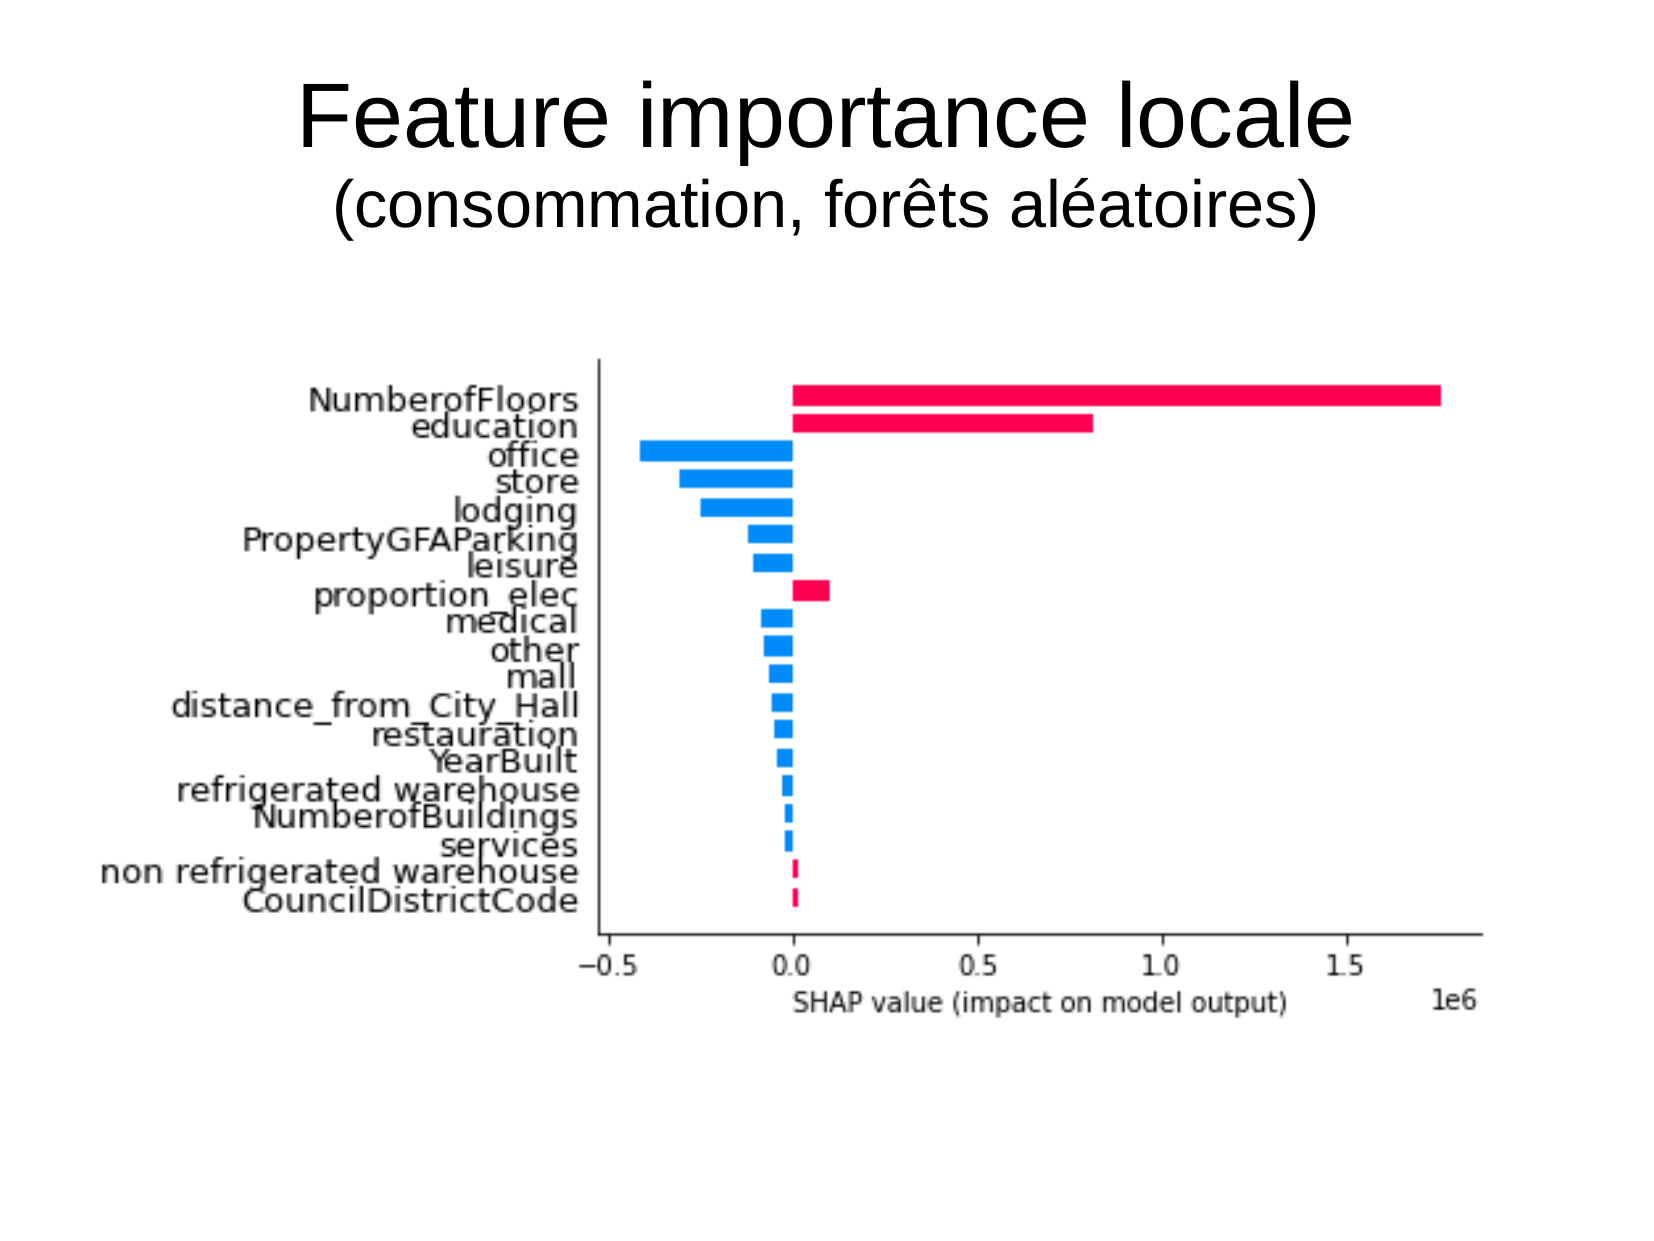

# Feature importance locale (consommation, forêts aléatoires)